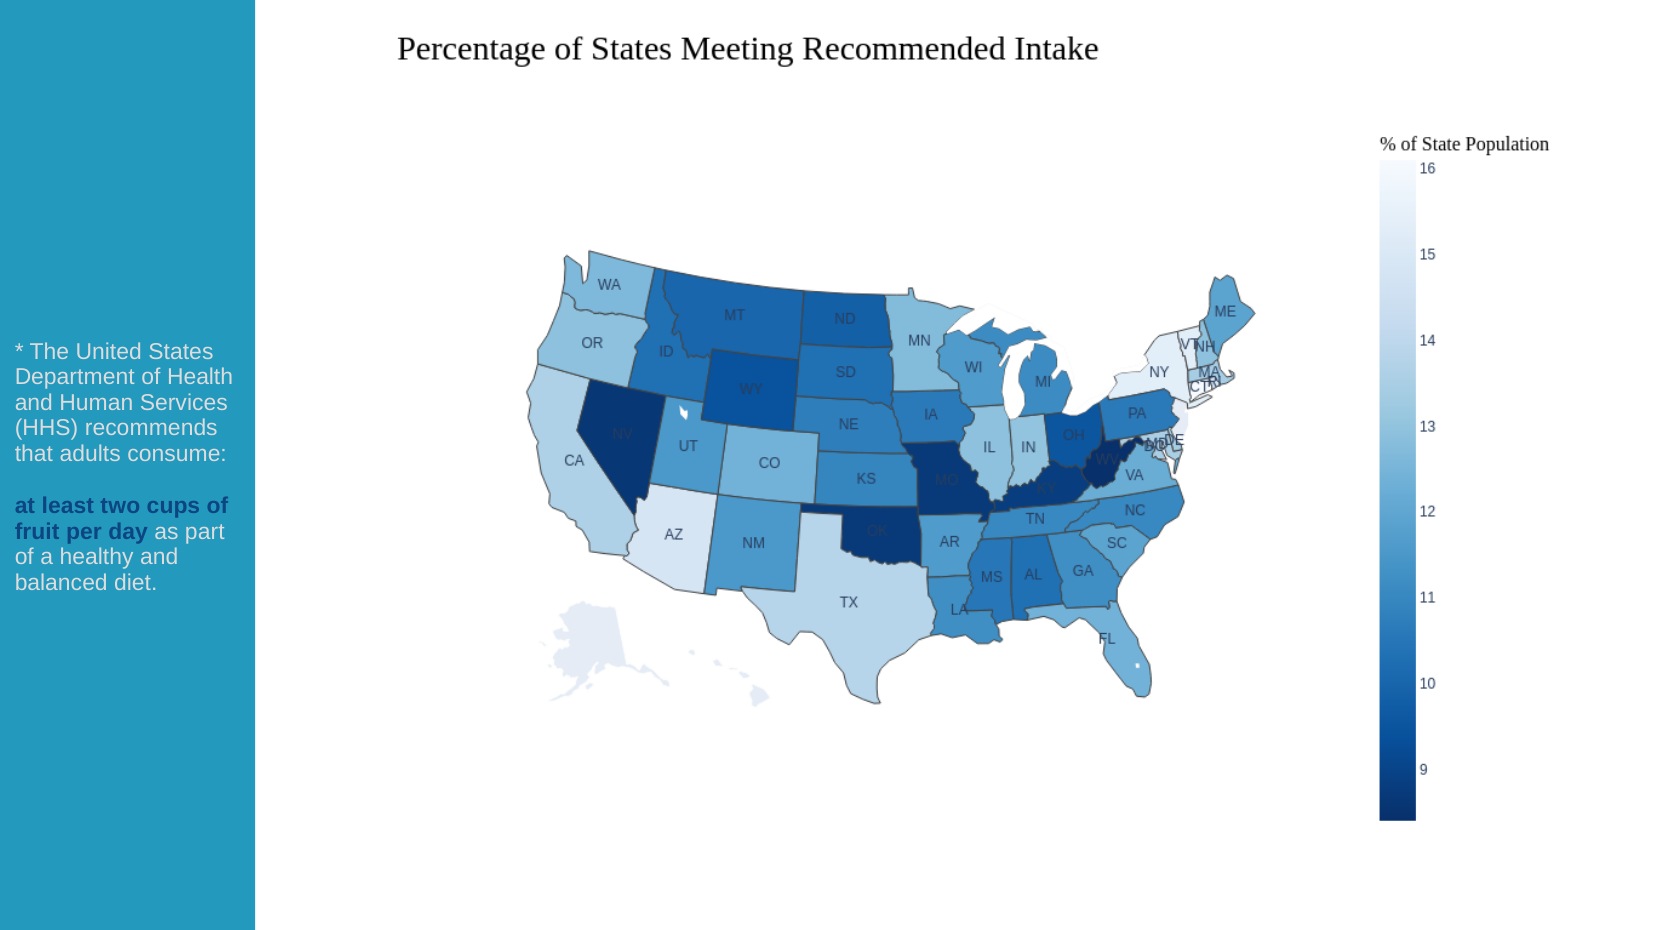

* The United States Department of Health and Human Services (HHS) recommends that adults consume:
at least two cups of fruit per day as part of a healthy and balanced diet.